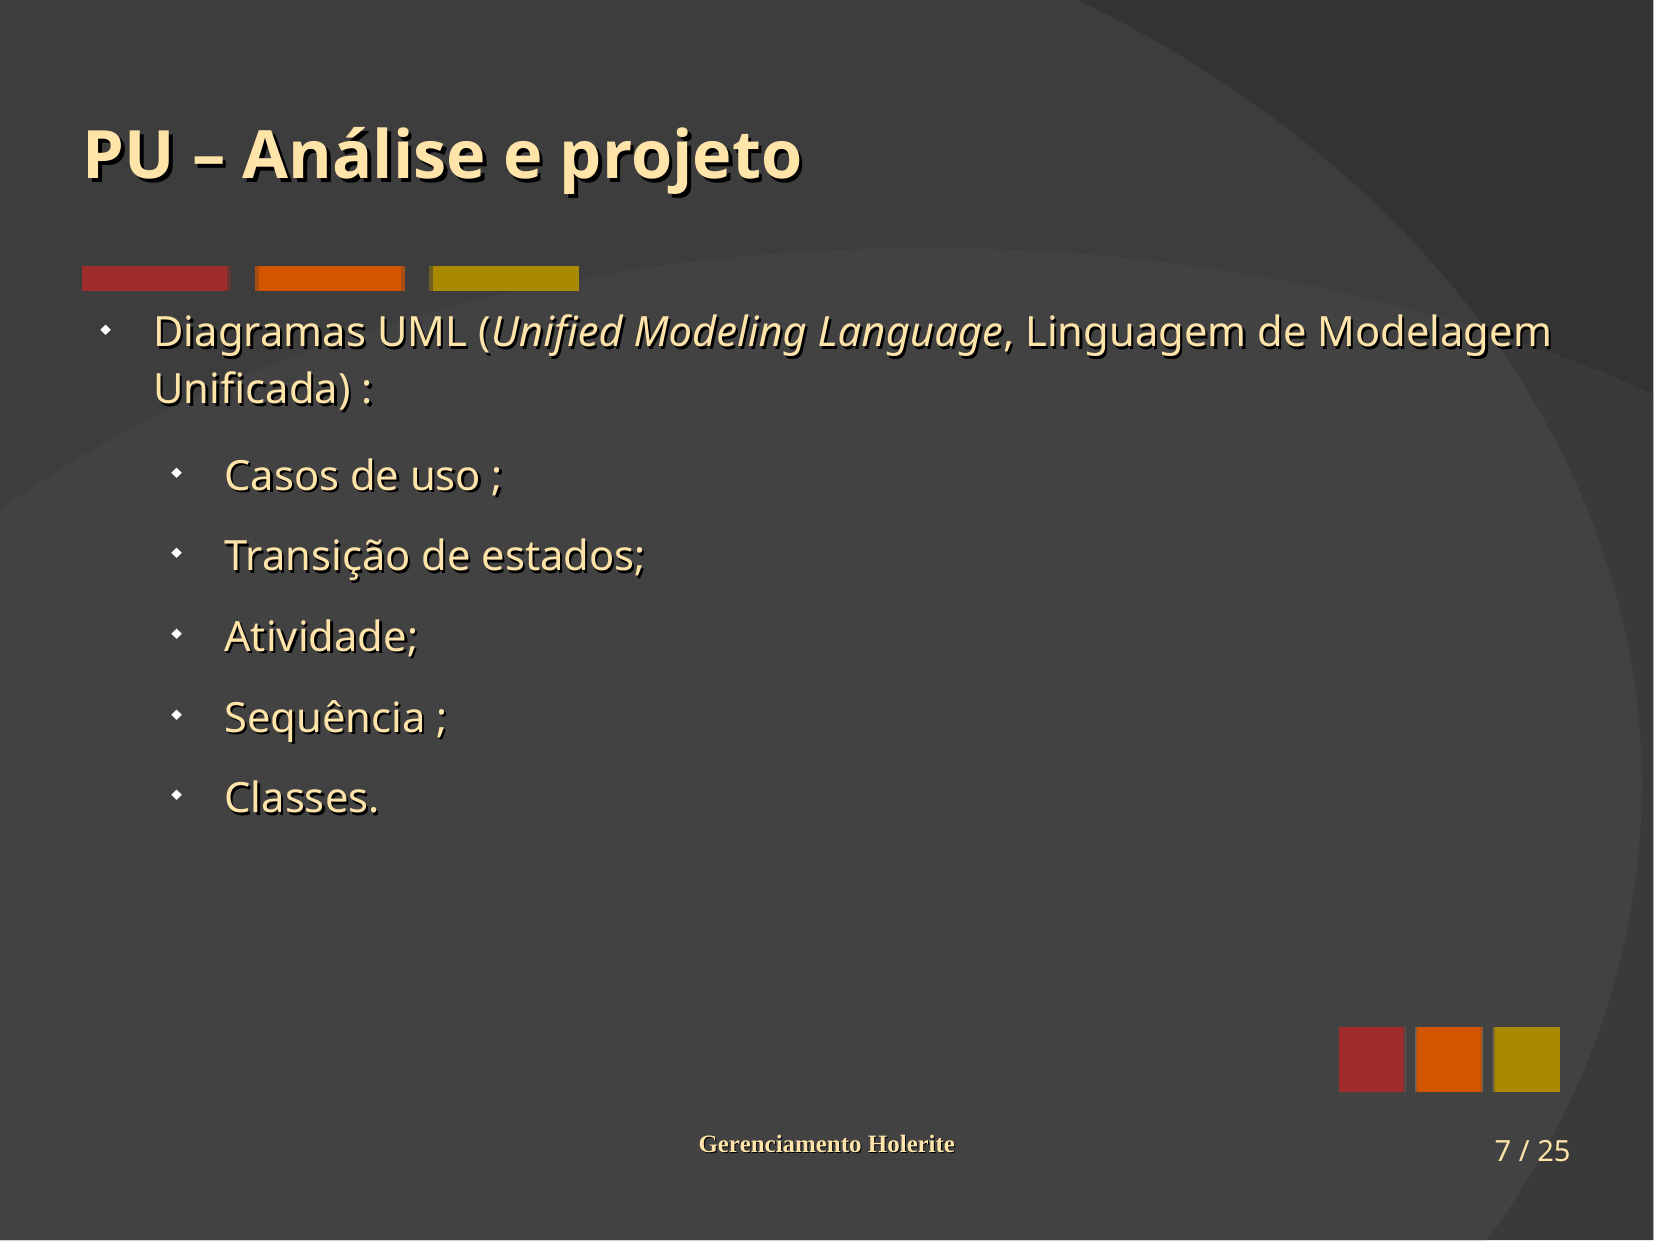

# PU – Análise e projeto
Diagramas UML (Unified Modeling Language, Linguagem de Modelagem Unificada) :
Casos de uso ;
Transição de estados;
Atividade;
Sequência ;
Classes.
7